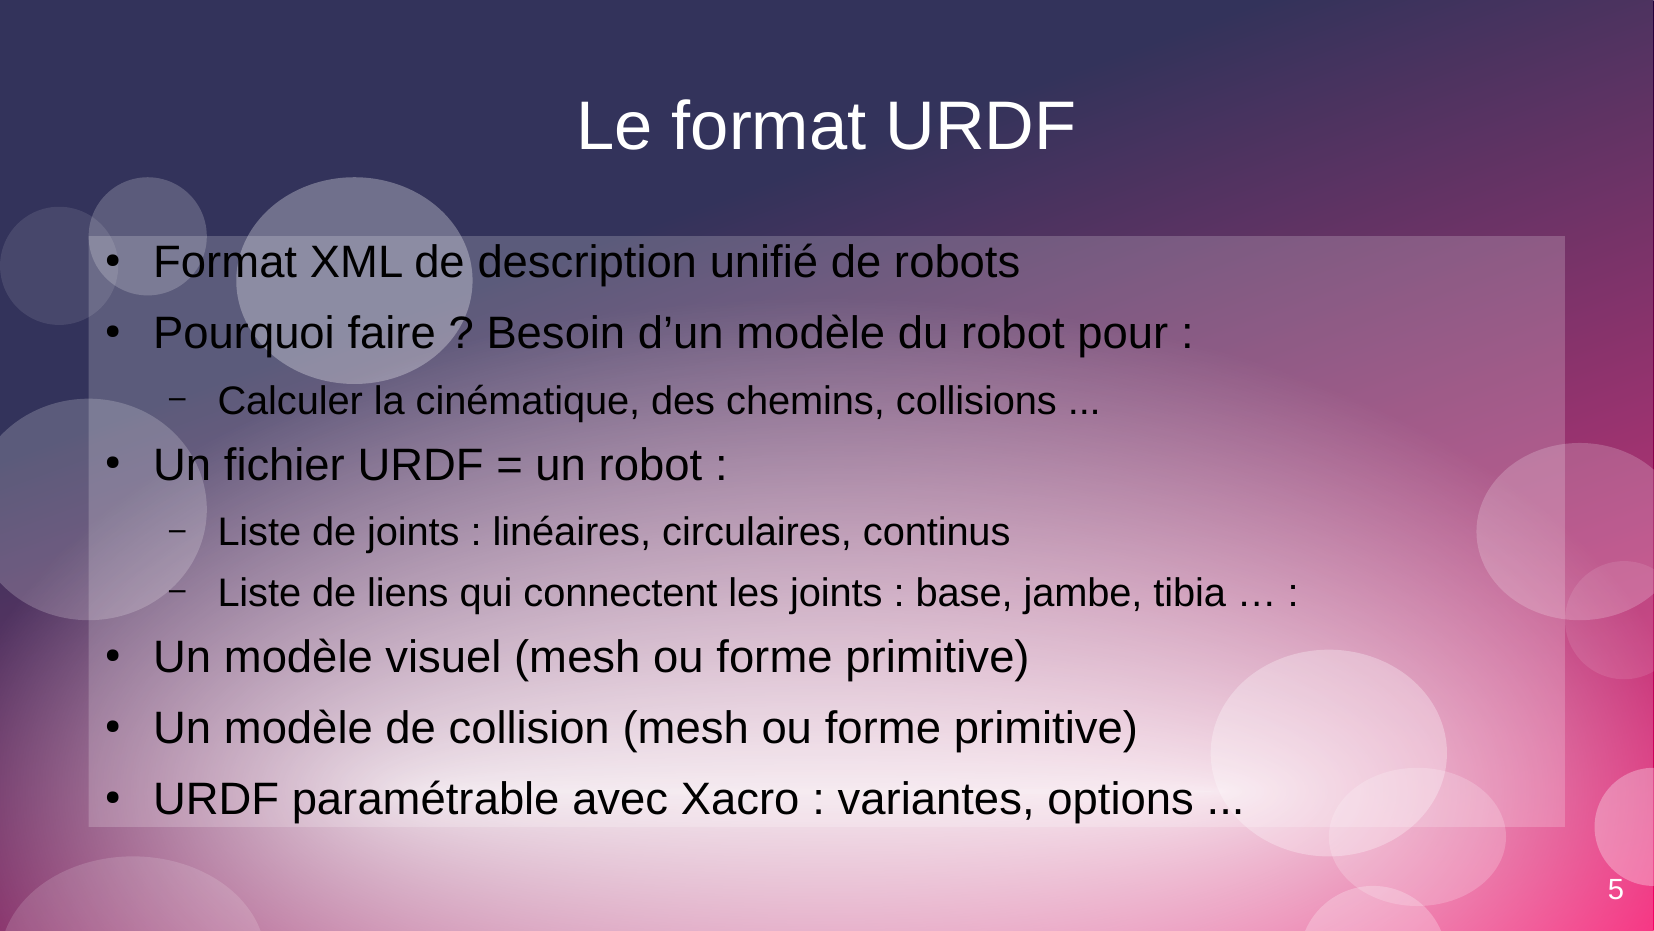

# Le format URDF
Format XML de description unifié de robots
Pourquoi faire ? Besoin d’un modèle du robot pour :
Calculer la cinématique, des chemins, collisions ...
Un fichier URDF = un robot :
Liste de joints : linéaires, circulaires, continus
Liste de liens qui connectent les joints : base, jambe, tibia … :
Un modèle visuel (mesh ou forme primitive)
Un modèle de collision (mesh ou forme primitive)
URDF paramétrable avec Xacro : variantes, options ...